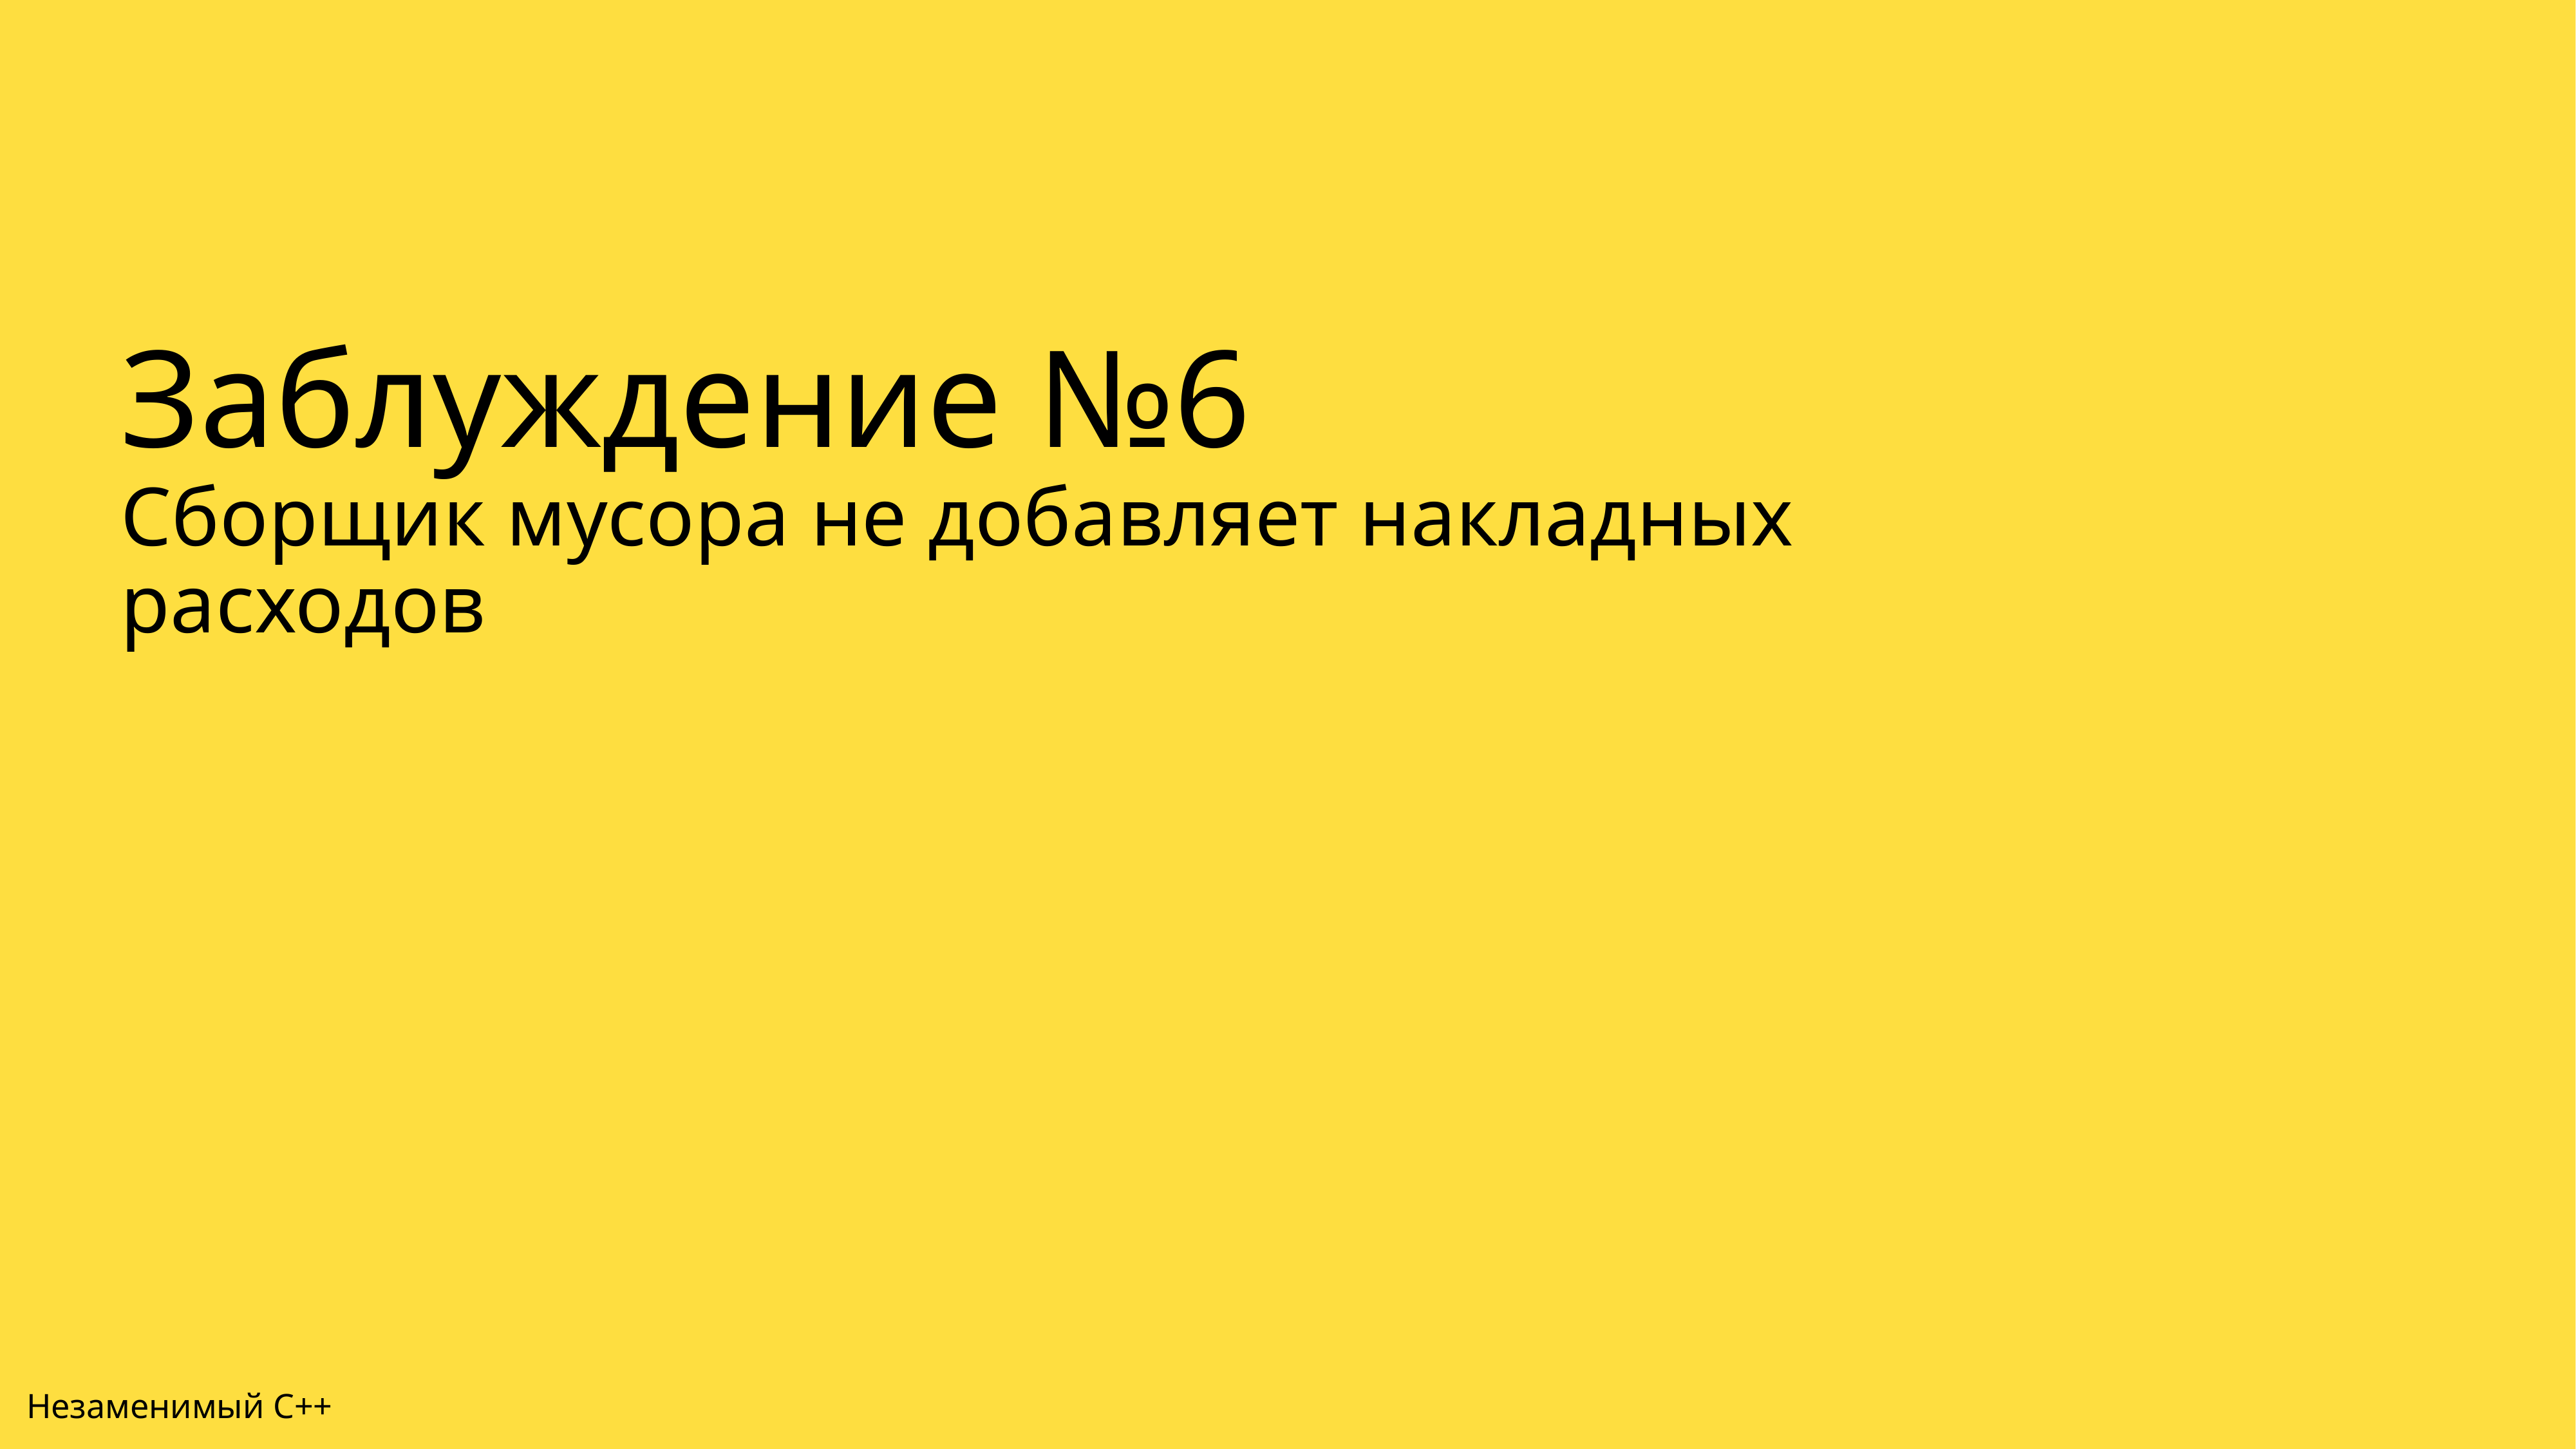

# Заблуждение №6 Сборщик мусора не добавляет накладных расходов
Незаменимый C++